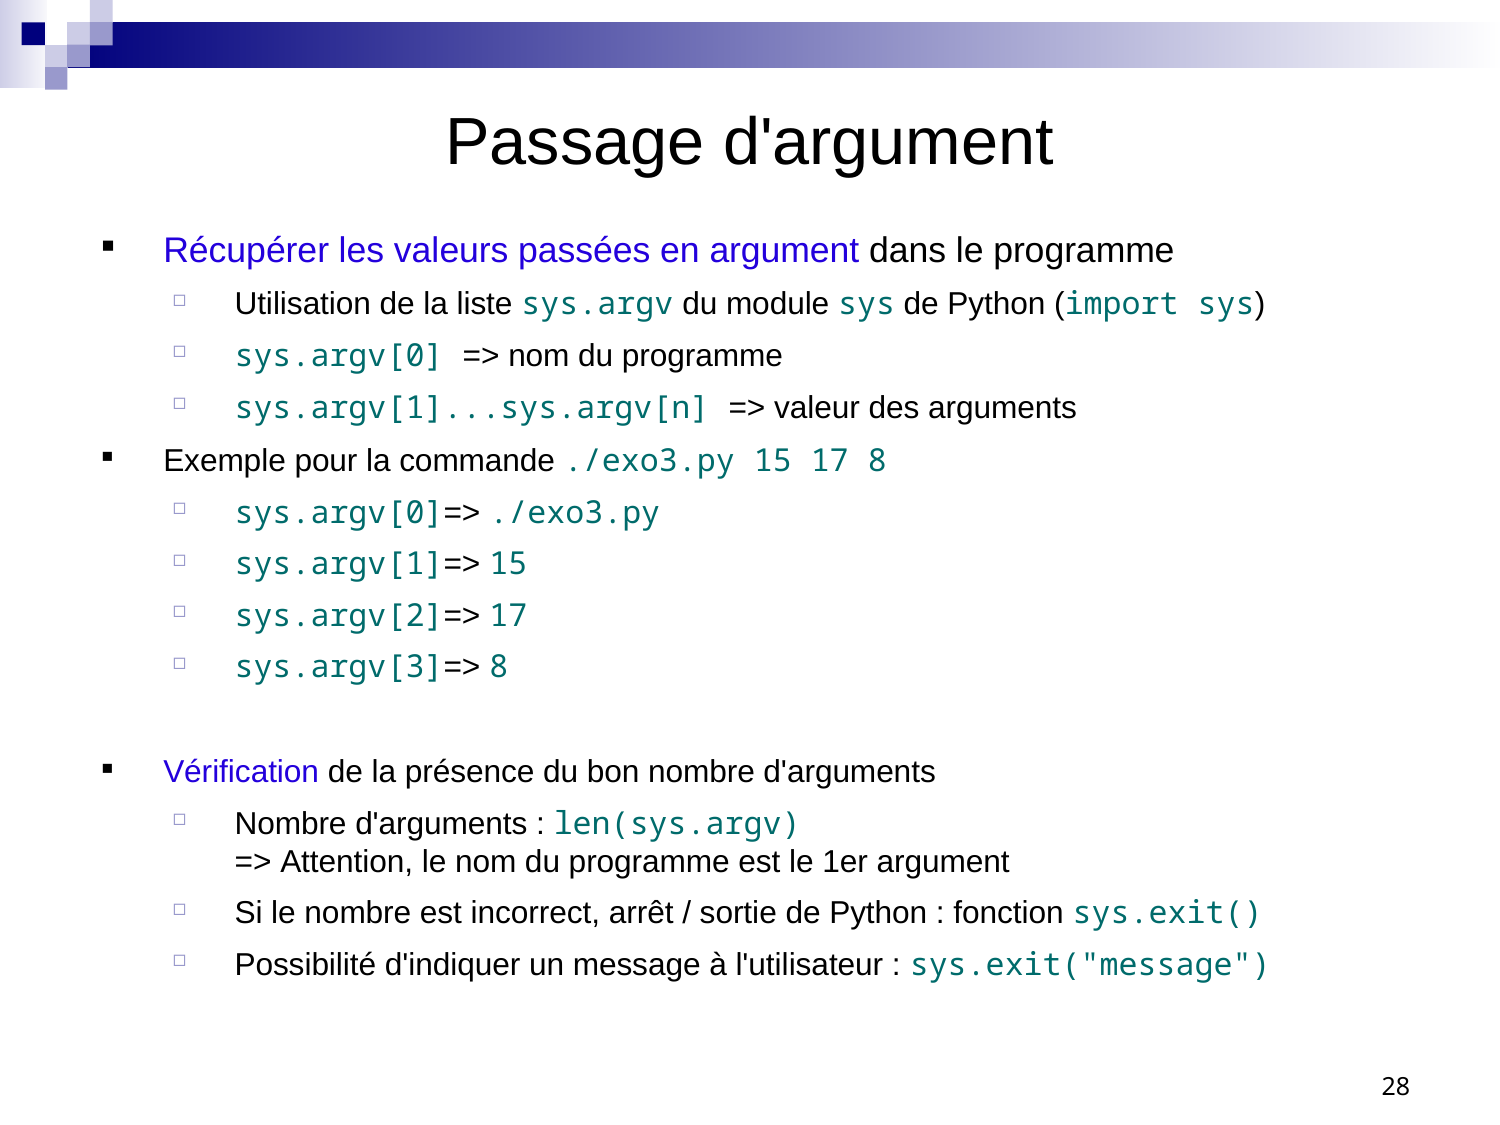

# Passage d'argument
Récupérer les valeurs passées en argument dans le programme
Utilisation de la liste sys.argv du module sys de Python (import sys)
sys.argv[0] => nom du programme
sys.argv[1]...sys.argv[n] => valeur des arguments
Exemple pour la commande ./exo3.py 15 17 8
sys.argv[0]=> ./exo3.py
sys.argv[1]=> 15
sys.argv[2]=> 17
sys.argv[3]=> 8
Vérification de la présence du bon nombre d'arguments
Nombre d'arguments : len(sys.argv)
=> Attention, le nom du programme est le 1er argument
Si le nombre est incorrect, arrêt / sortie de Python : fonction sys.exit()
Possibilité d'indiquer un message à l'utilisateur : sys.exit("message")
28